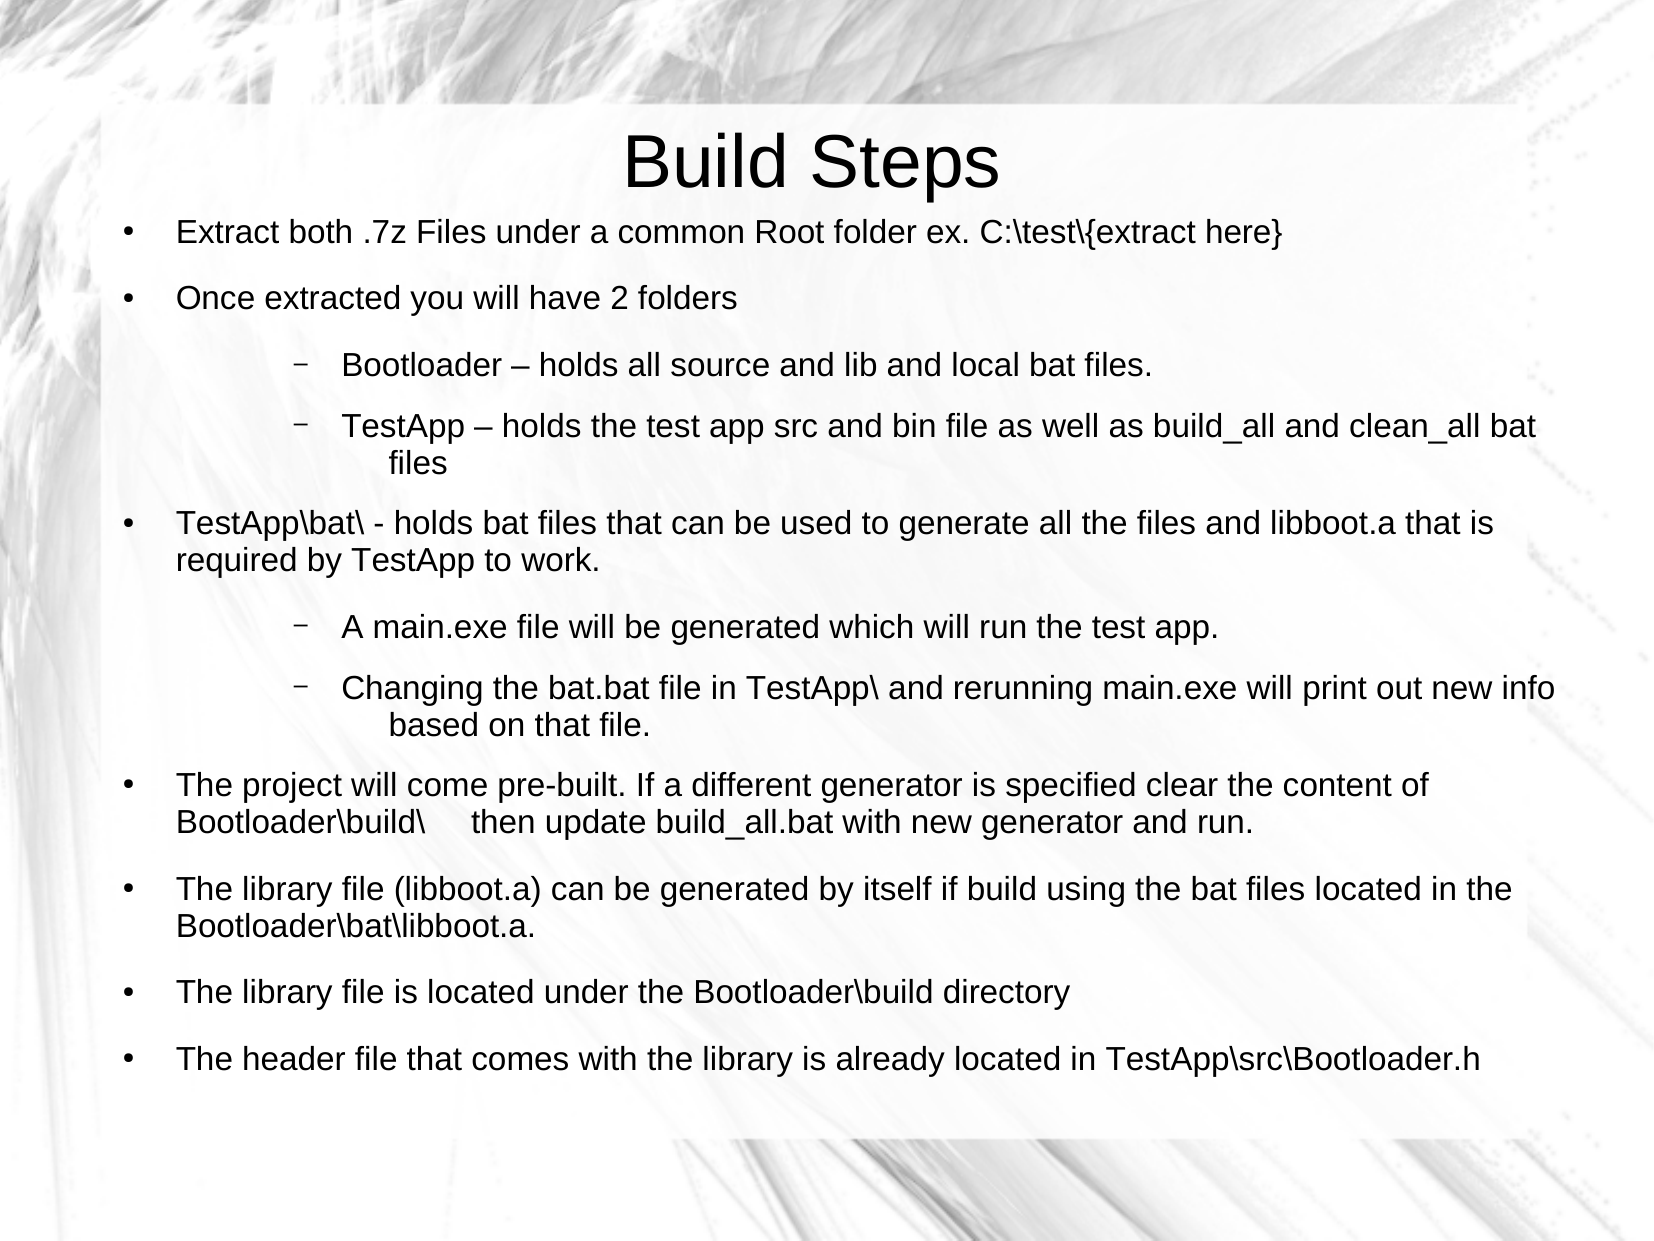

# Build Steps
Extract both .7z Files under a common Root folder ex. C:\test\{extract here}
Once extracted you will have 2 folders
Bootloader – holds all source and lib and local bat files.
TestApp – holds the test app src and bin file as well as build_all and clean_all bat files
TestApp\bat\ - holds bat files that can be used to generate all the files and libboot.a that is required by TestApp to work.
A main.exe file will be generated which will run the test app.
Changing the bat.bat file in TestApp\ and rerunning main.exe will print out new info based on that file.
The project will come pre-built. If a different generator is specified clear the content of Bootloader\build\	then update build_all.bat with new generator and run.
The library file (libboot.a) can be generated by itself if build using the bat files located in the Bootloader\bat\libboot.a.
The library file is located under the Bootloader\build directory
The header file that comes with the library is already located in TestApp\src\Bootloader.h